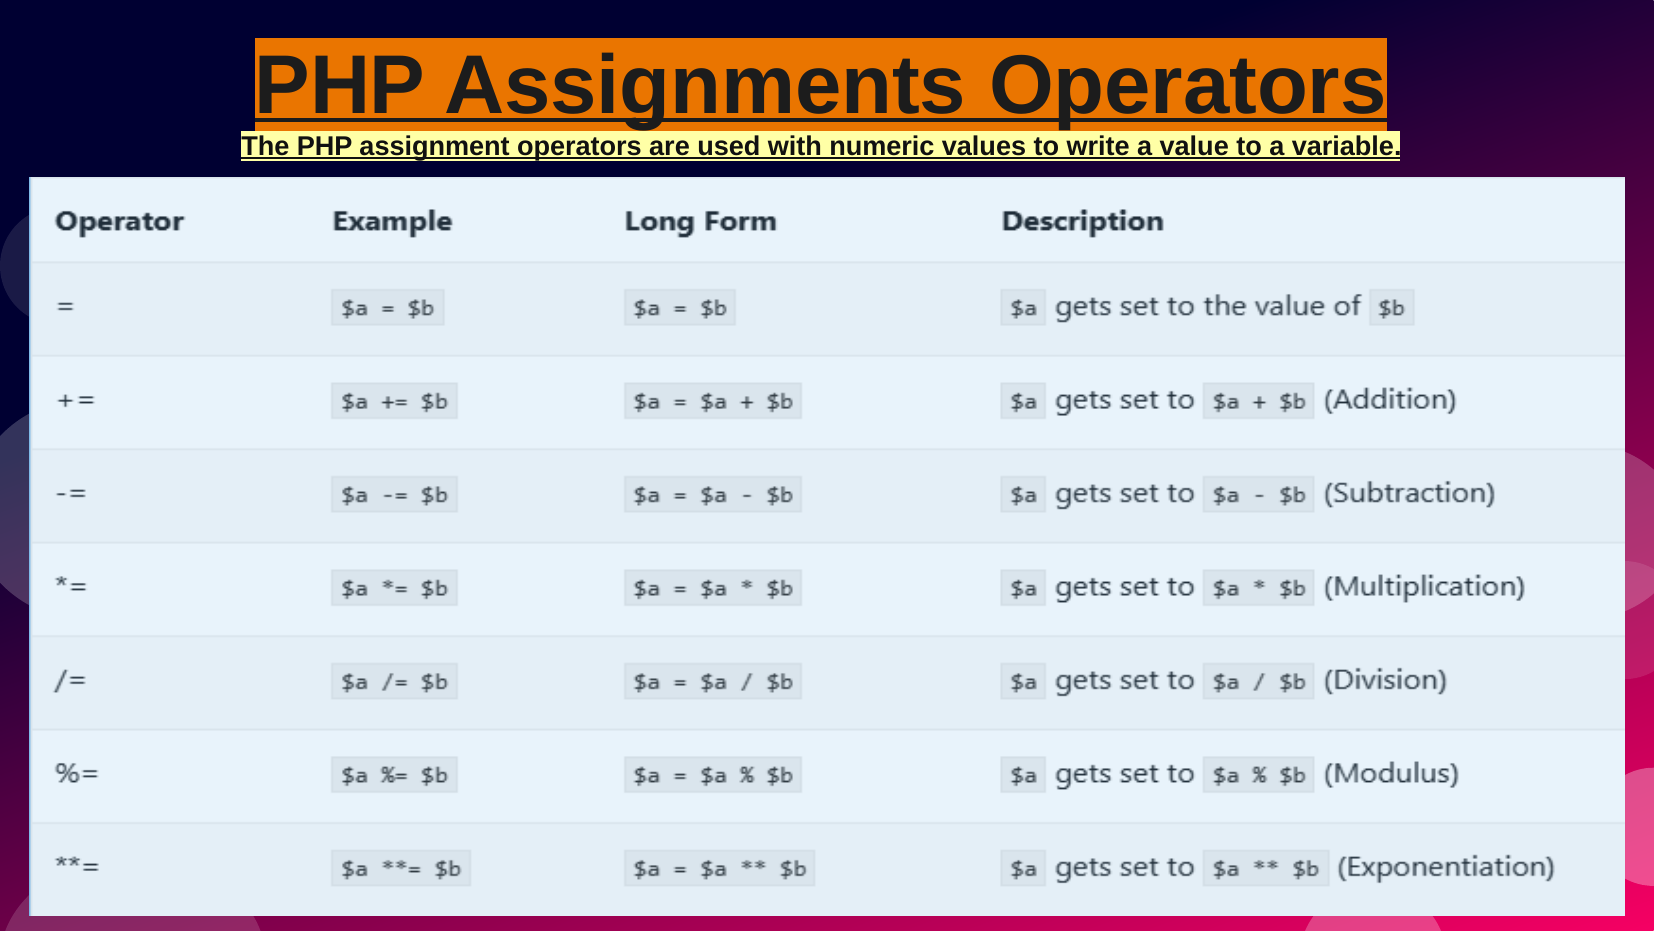

# PHP Assignments Operators The PHP assignment operators are used with numeric values to write a value to a variable.